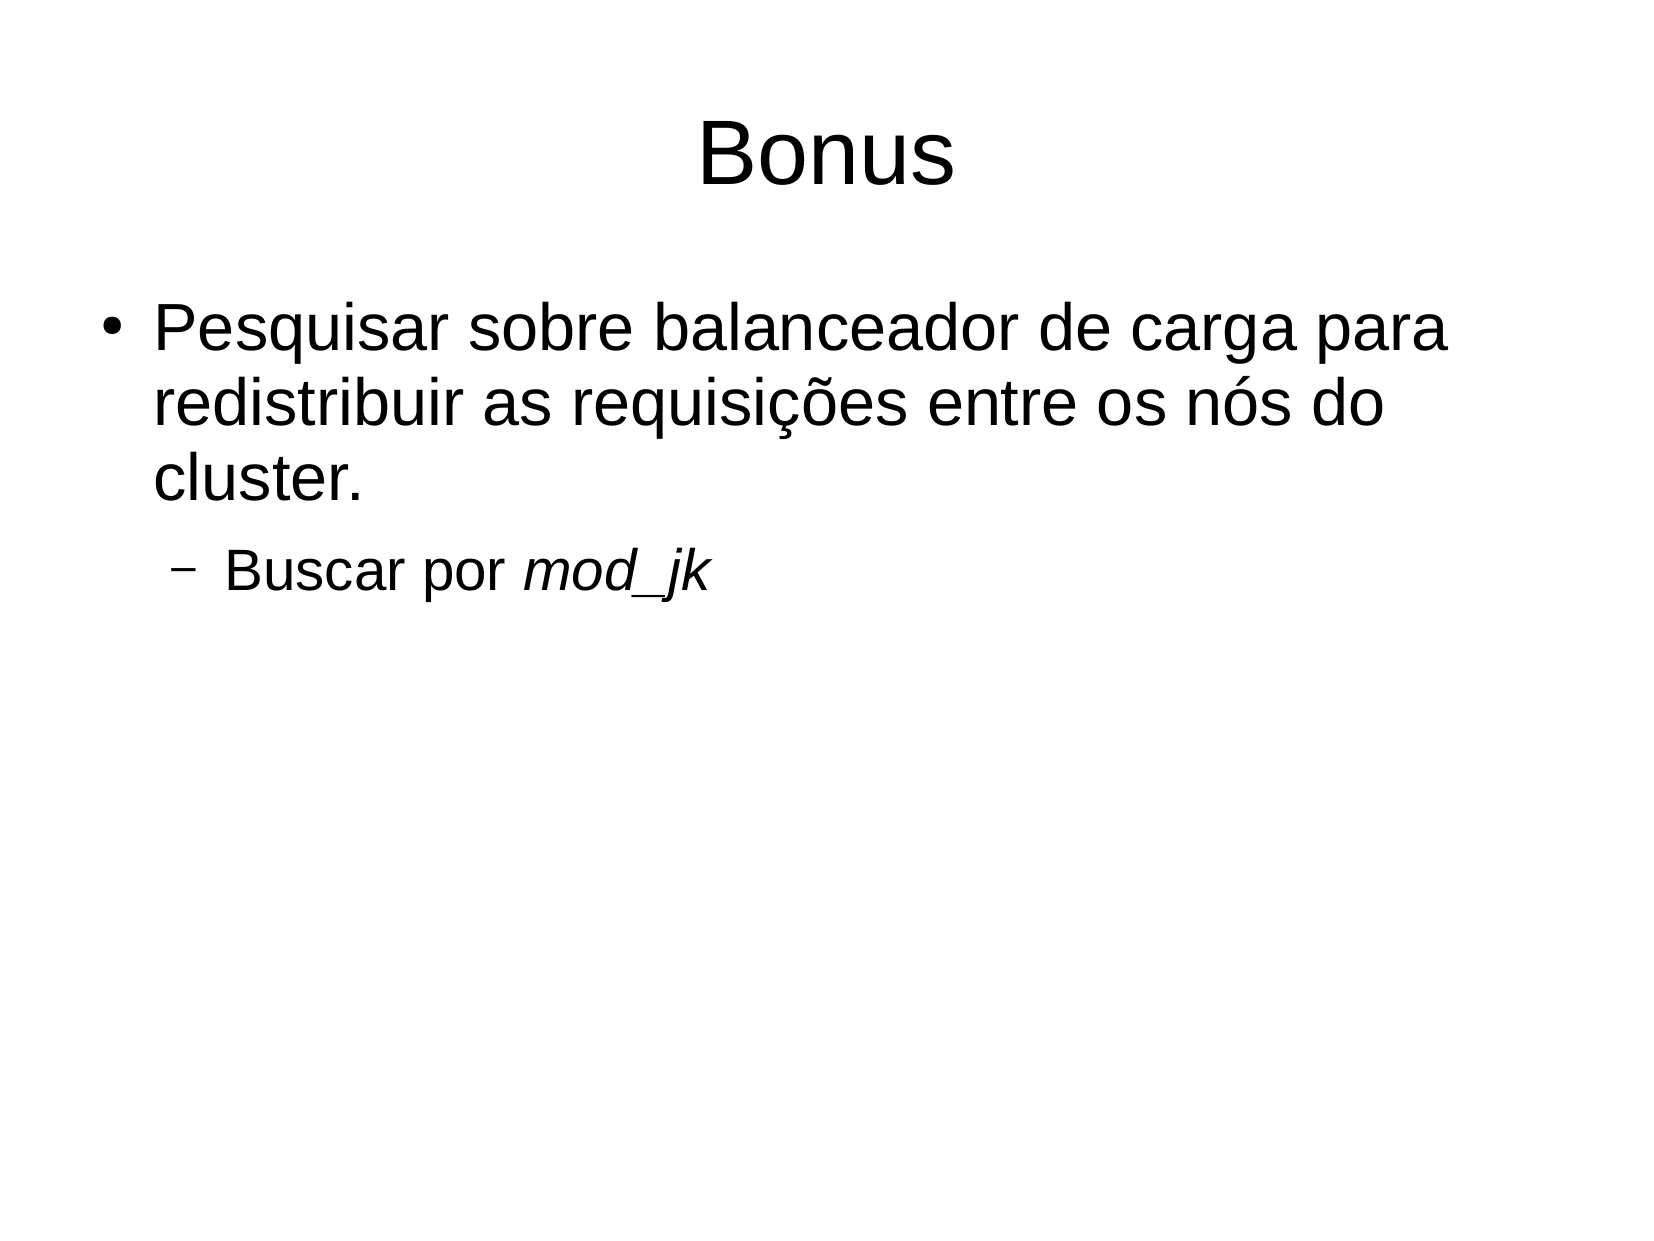

# Bonus
Pesquisar sobre balanceador de carga para redistribuir as requisições entre os nós do cluster.
Buscar por mod_jk